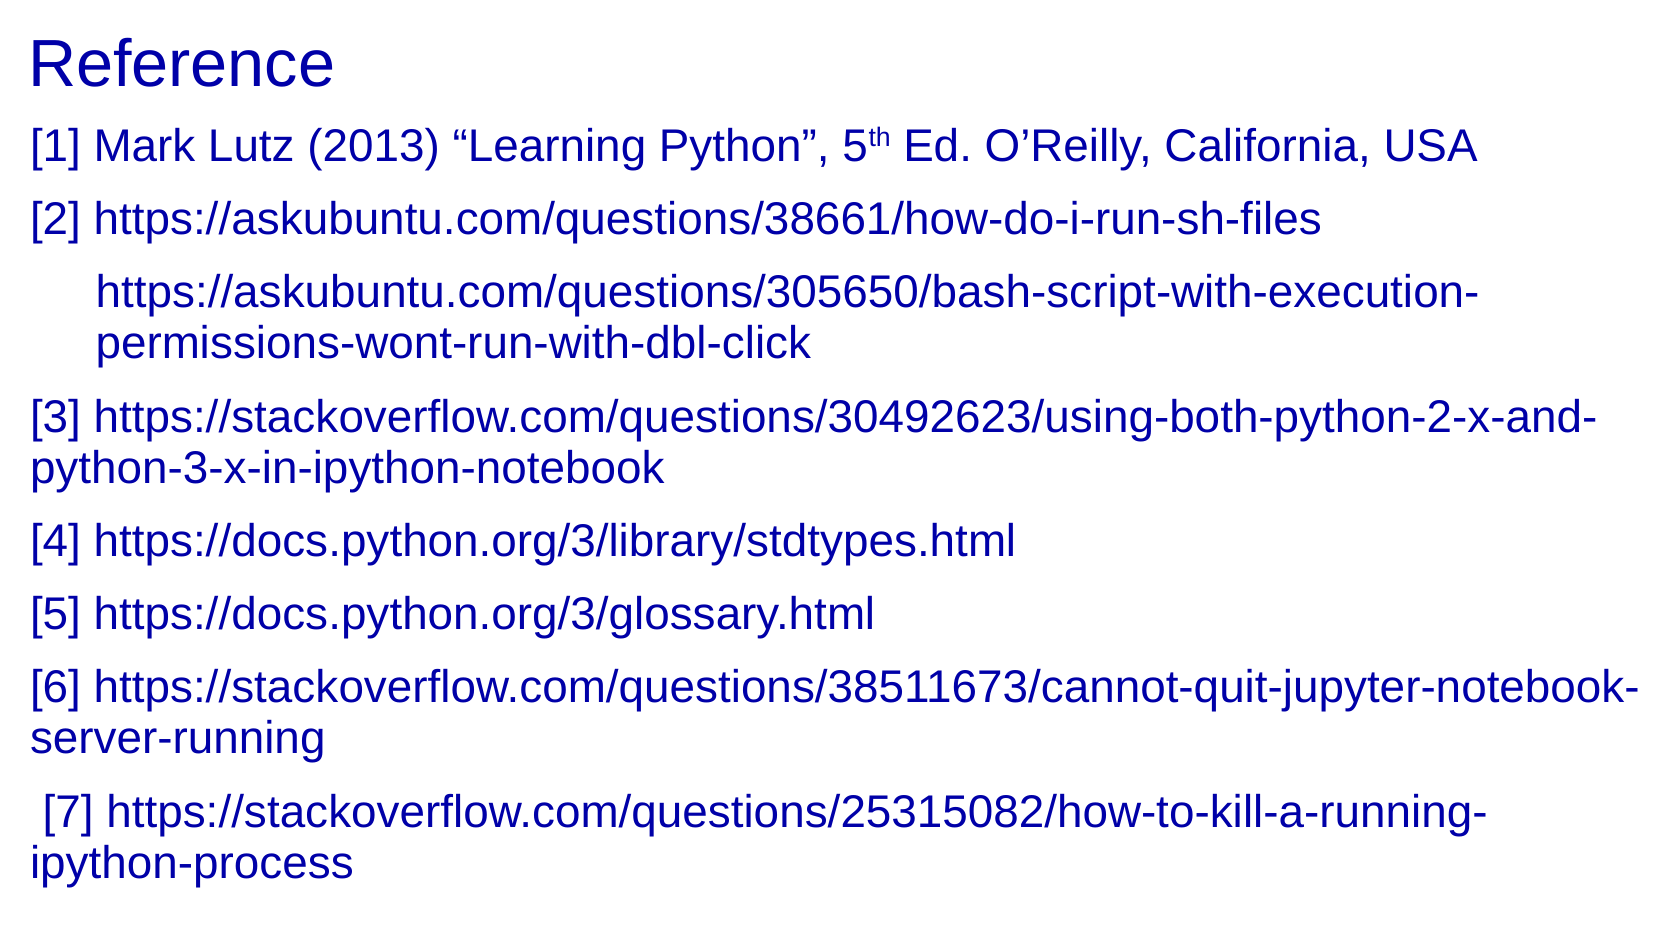

# Reference
[1] Mark Lutz (2013) “Learning Python”, 5th Ed. O’Reilly, California, USA
[2] https://askubuntu.com/questions/38661/how-do-i-run-sh-files
https://askubuntu.com/questions/305650/bash-script-with-execution-permissions-wont-run-with-dbl-click
[3] https://stackoverflow.com/questions/30492623/using-both-python-2-x-and-python-3-x-in-ipython-notebook
[4] https://docs.python.org/3/library/stdtypes.html
[5] https://docs.python.org/3/glossary.html
[6] https://stackoverflow.com/questions/38511673/cannot-quit-jupyter-notebook-server-running
 [7] https://stackoverflow.com/questions/25315082/how-to-kill-a-running-ipython-process